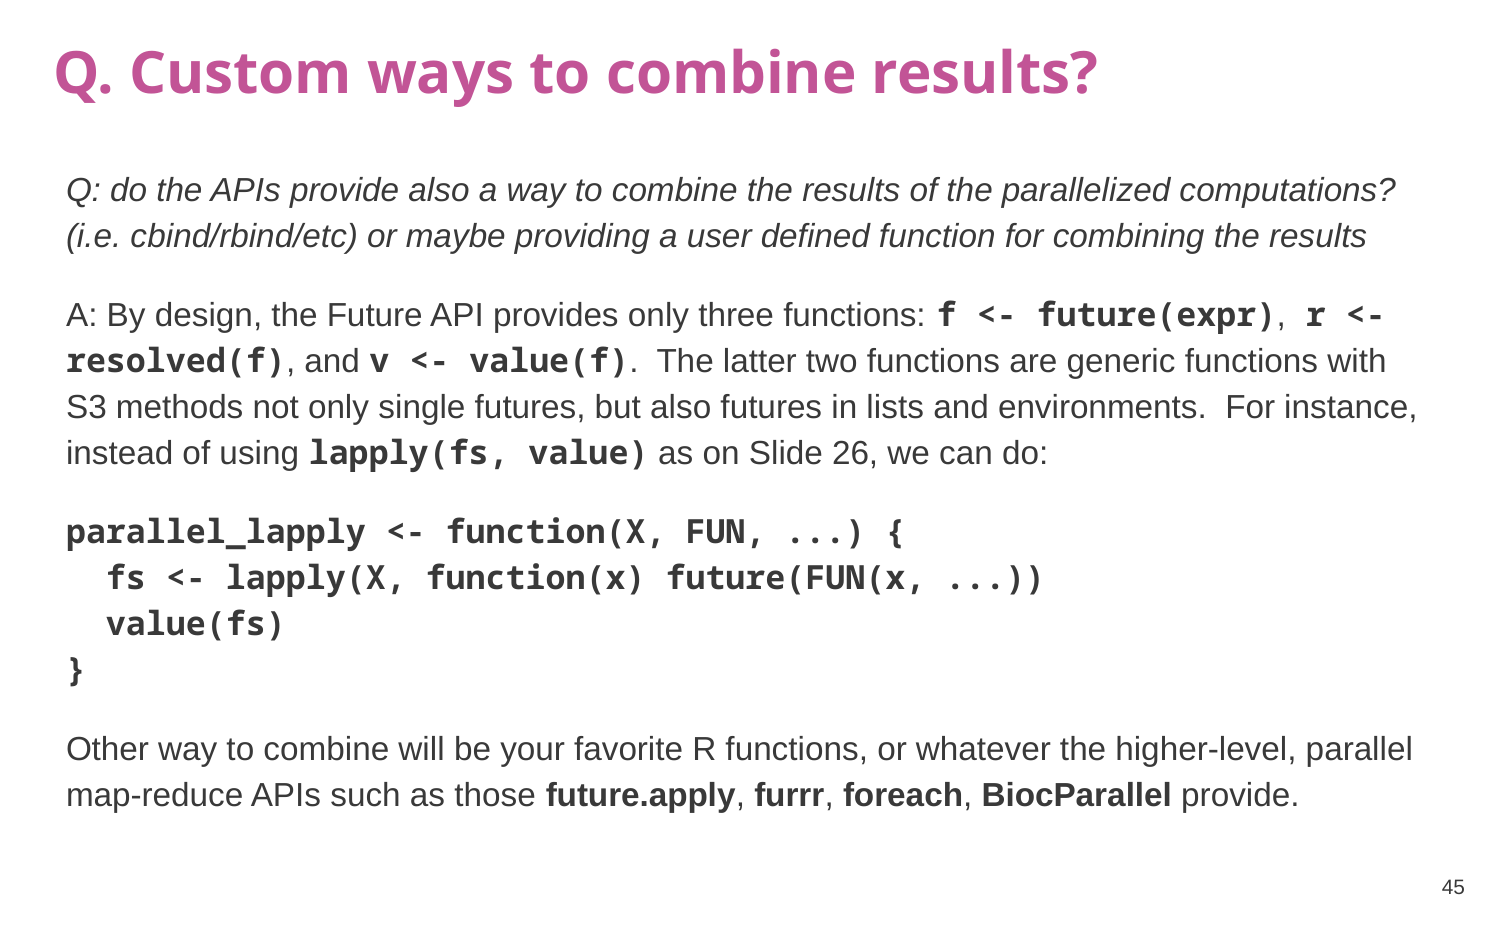

# Q. Custom ways to combine results?
Q: do the APIs provide also a way to combine the results of the parallelized computations? (i.e. cbind/rbind/etc) or maybe providing a user defined function for combining the results
A: By design, the Future API provides only three functions: f <- future(expr), r <- resolved(f), and v <- value(f). The latter two functions are generic functions with S3 methods not only single futures, but also futures in lists and environments. For instance, instead of using lapply(fs, value) as on Slide 26, we can do:
parallel_lapply <- function(X, FUN, ...) {
 fs <- lapply(X, function(x) future(FUN(x, ...))
 value(fs)
}
Other way to combine will be your favorite R functions, or whatever the higher-level, parallel map-reduce APIs such as those future.apply, furrr, foreach, BiocParallel provide.